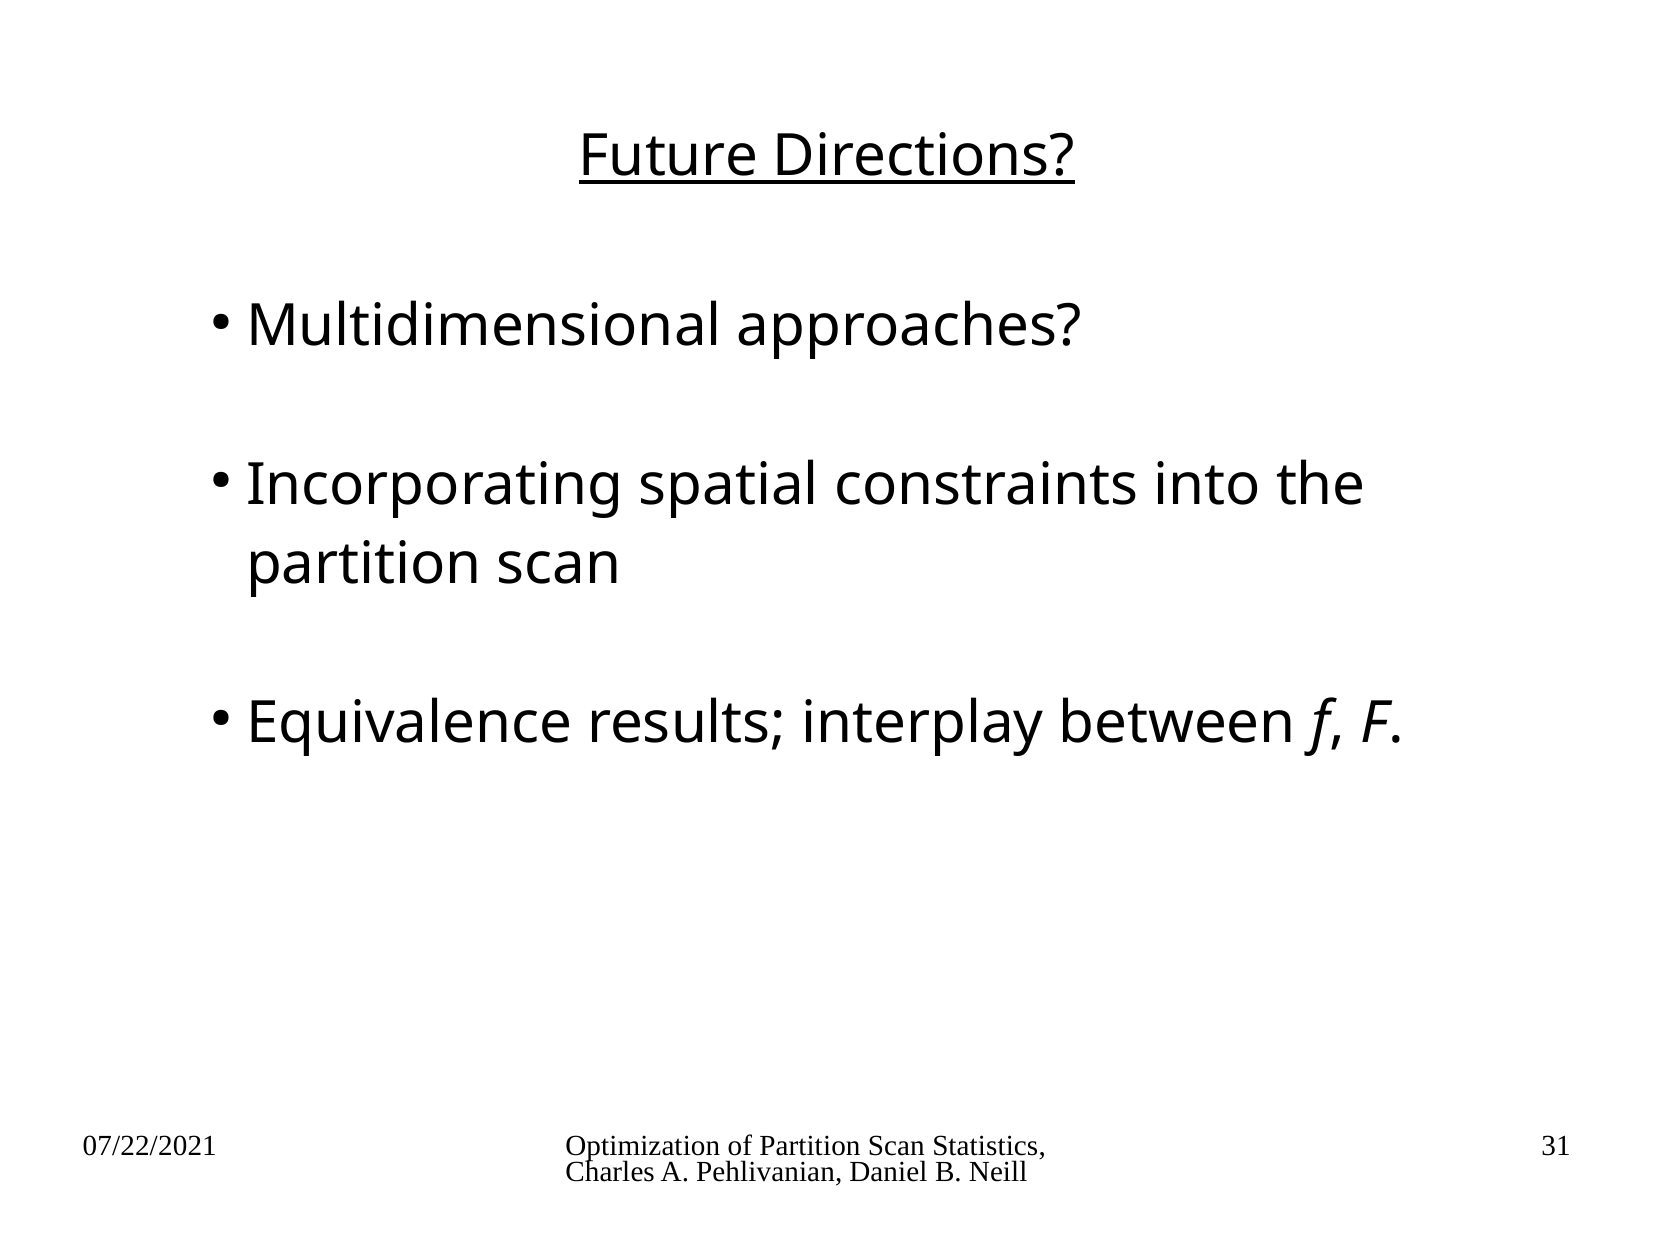

# Future Directions?
Multidimensional approaches?
Incorporating spatial constraints into the partition scan
Equivalence results; interplay between f, F.
07/22/2021
Optimization of Partition Scan Statistics, Charles A. Pehlivanian, Daniel B. Neill
31